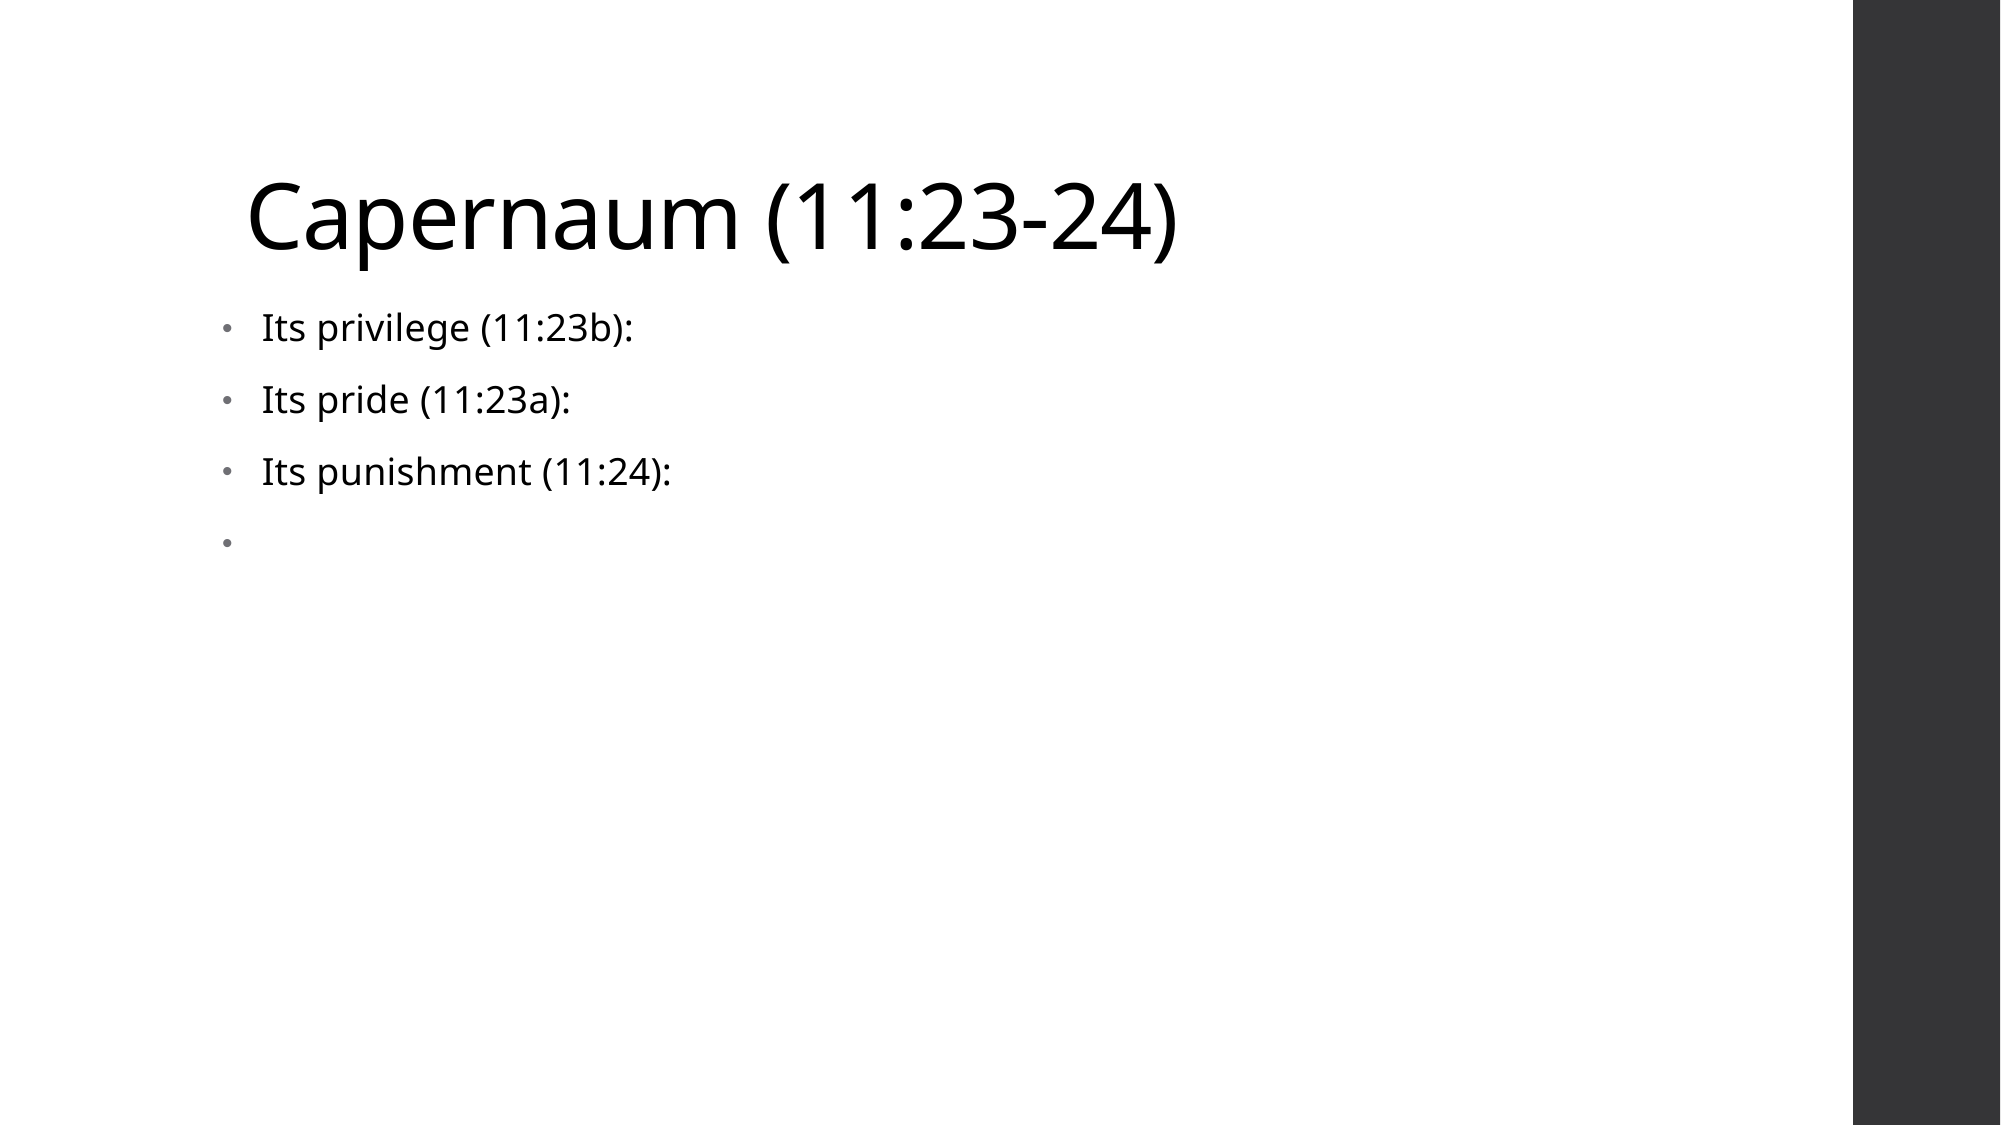

# Capernaum (11:23-24)
 Its privilege (11:23b):
 Its pride (11:23a):
 Its punishment (11:24):